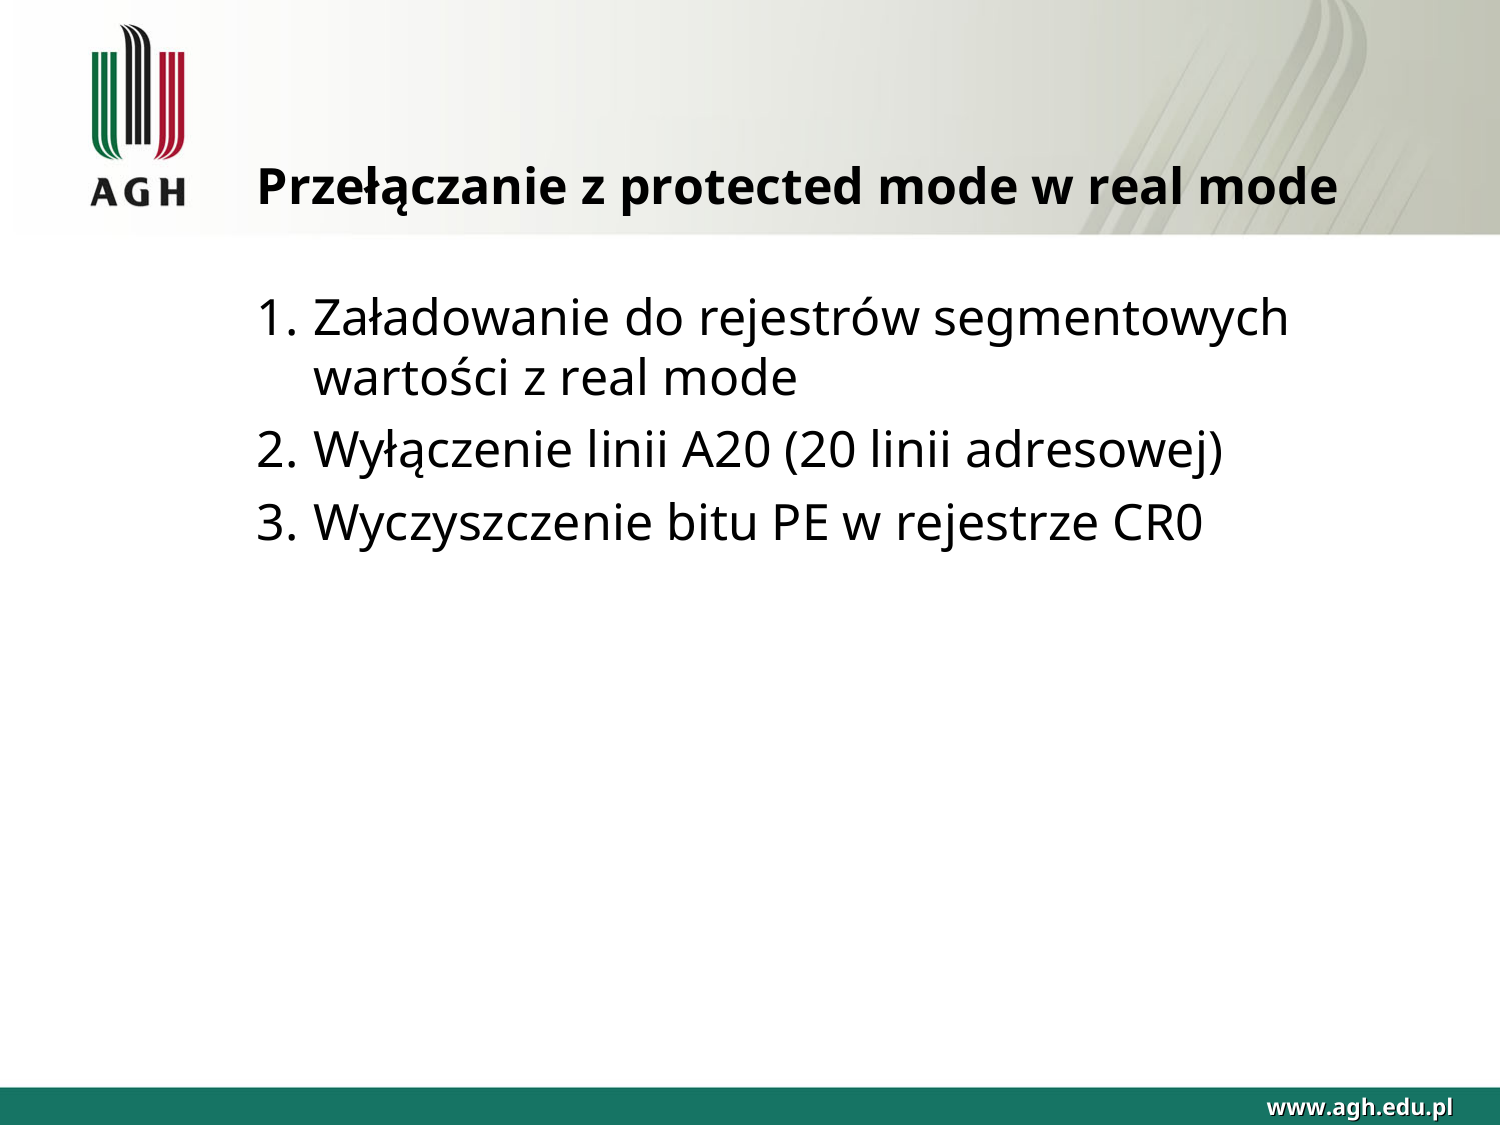

# Przełączanie z protected mode w real mode
Załadowanie do rejestrów segmentowych wartości z real mode
Wyłączenie linii A20 (20 linii adresowej)
Wyczyszczenie bitu PE w rejestrze CR0
www.agh.edu.pl